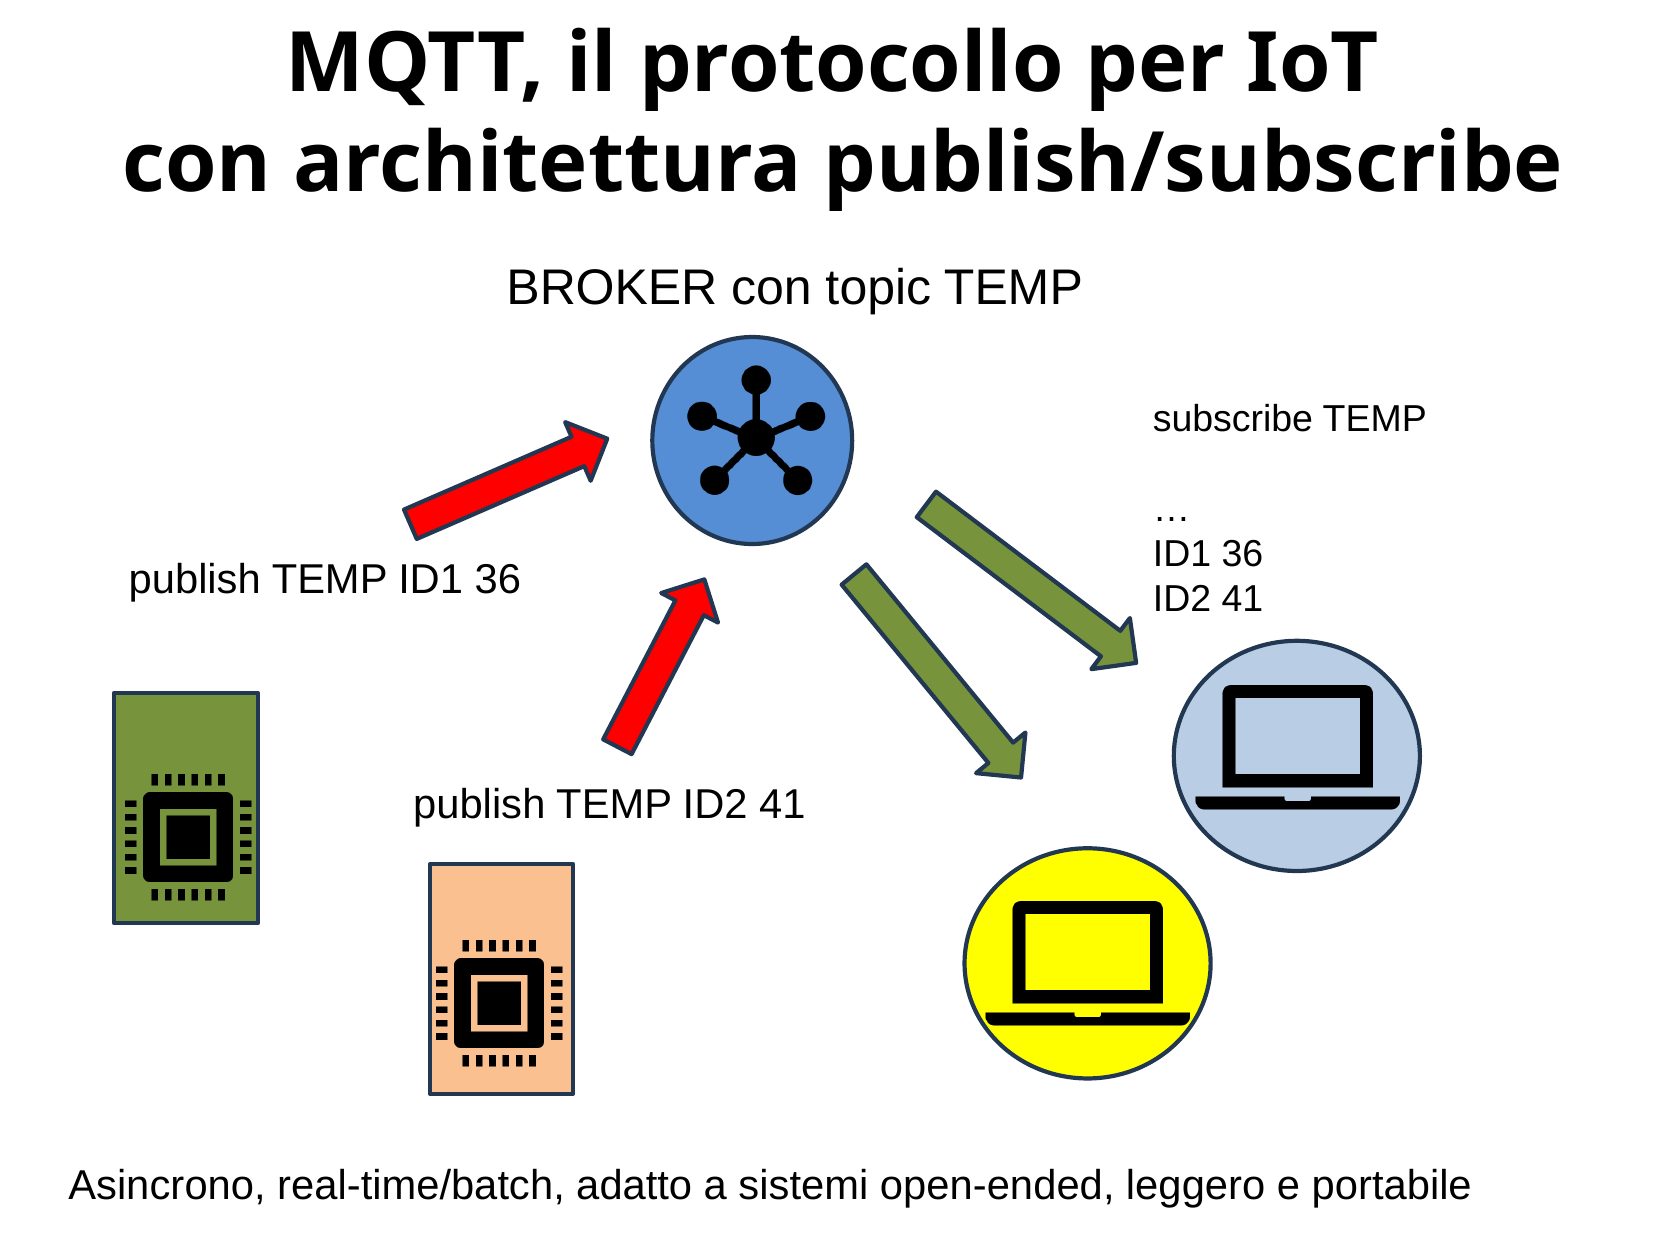

MQTT, il protocollo per IoT
con architettura publish/subscribe
BROKER con topic TEMP
subscribe TEMP
…
ID1 36
ID2 41
publish TEMP ID1 36
publish TEMP ID2 41
Asincrono, real-time/batch, adatto a sistemi open-ended, leggero e portabile